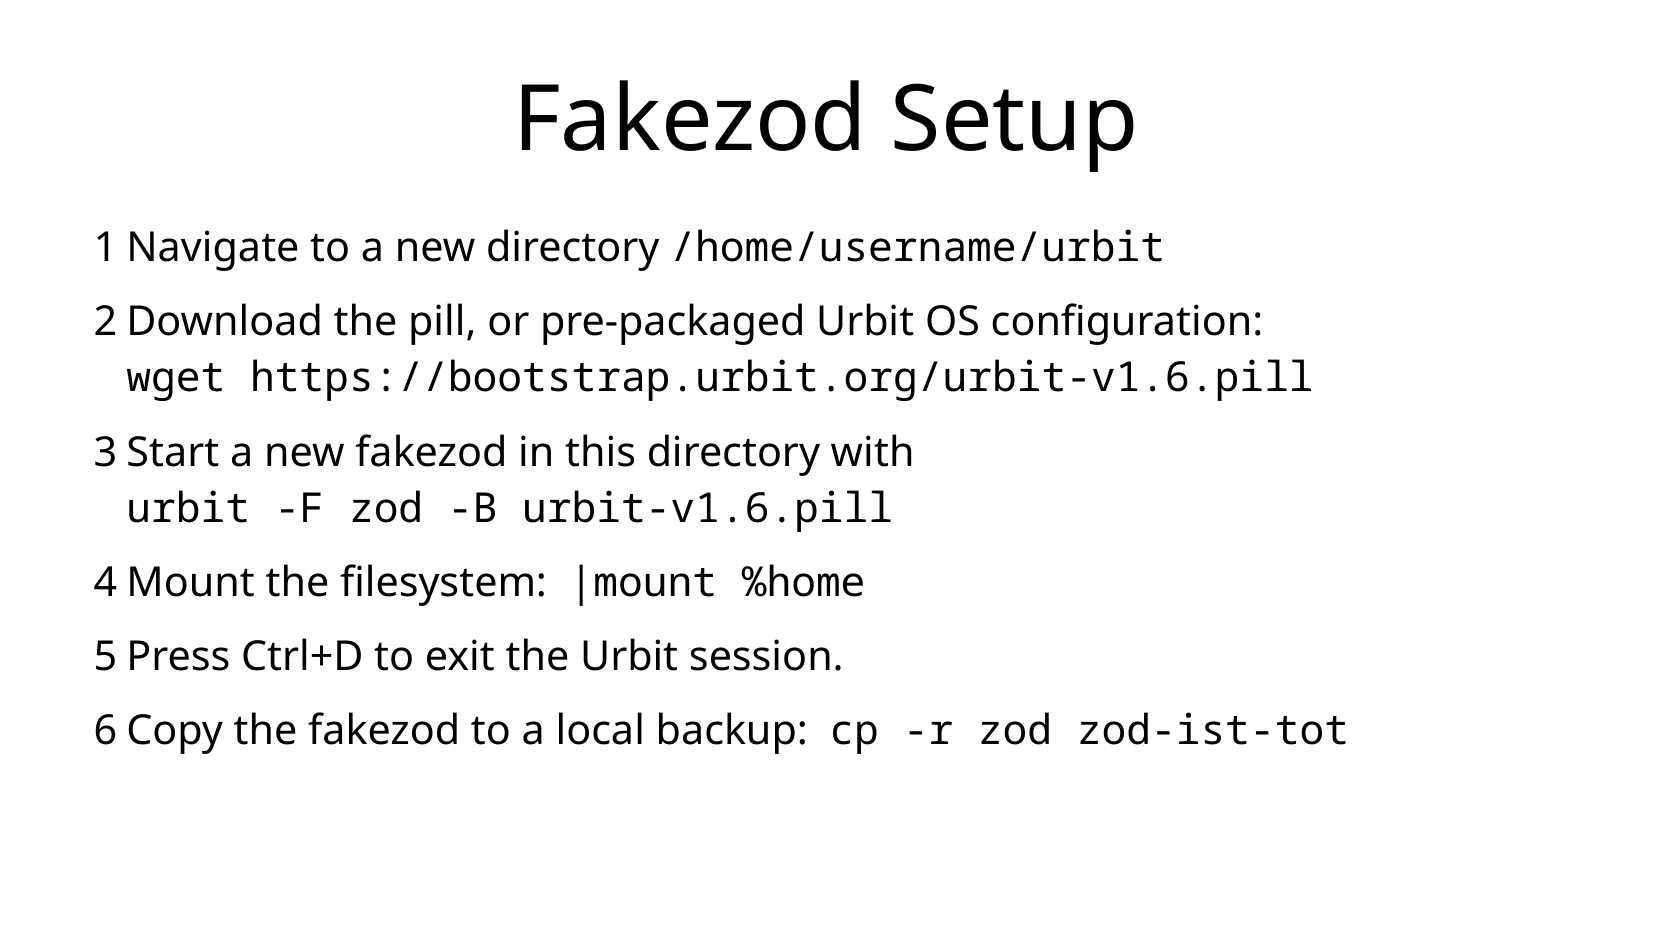

# Fakezod Setup
Navigate to a new directory /home/username/urbit
Download the pill, or pre-packaged Urbit OS configuration:
wget https://bootstrap.urbit.org/urbit-v1.6.pill
Start a new fakezod in this directory with
urbit -F zod -B urbit-v1.6.pill
Mount the filesystem: |mount %home
Press Ctrl+D to exit the Urbit session.
Copy the fakezod to a local backup: cp -r zod zod-ist-tot